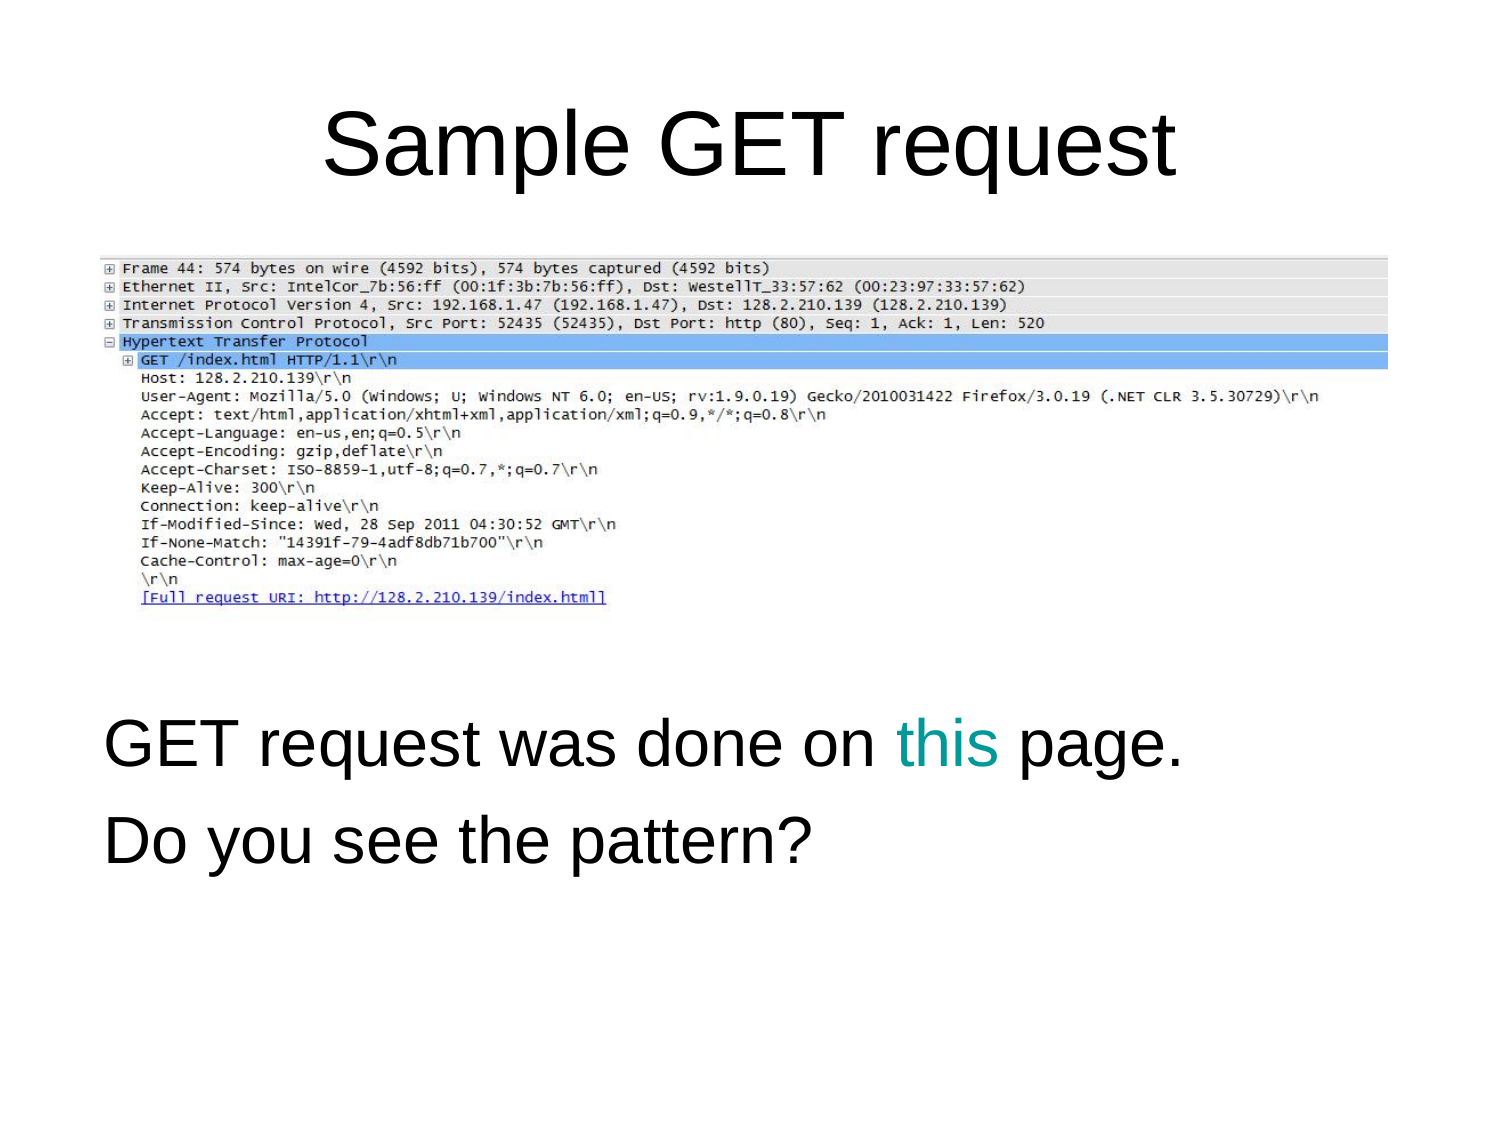

# Sample GET request
GET request was done on this page.
Do you see the pattern?